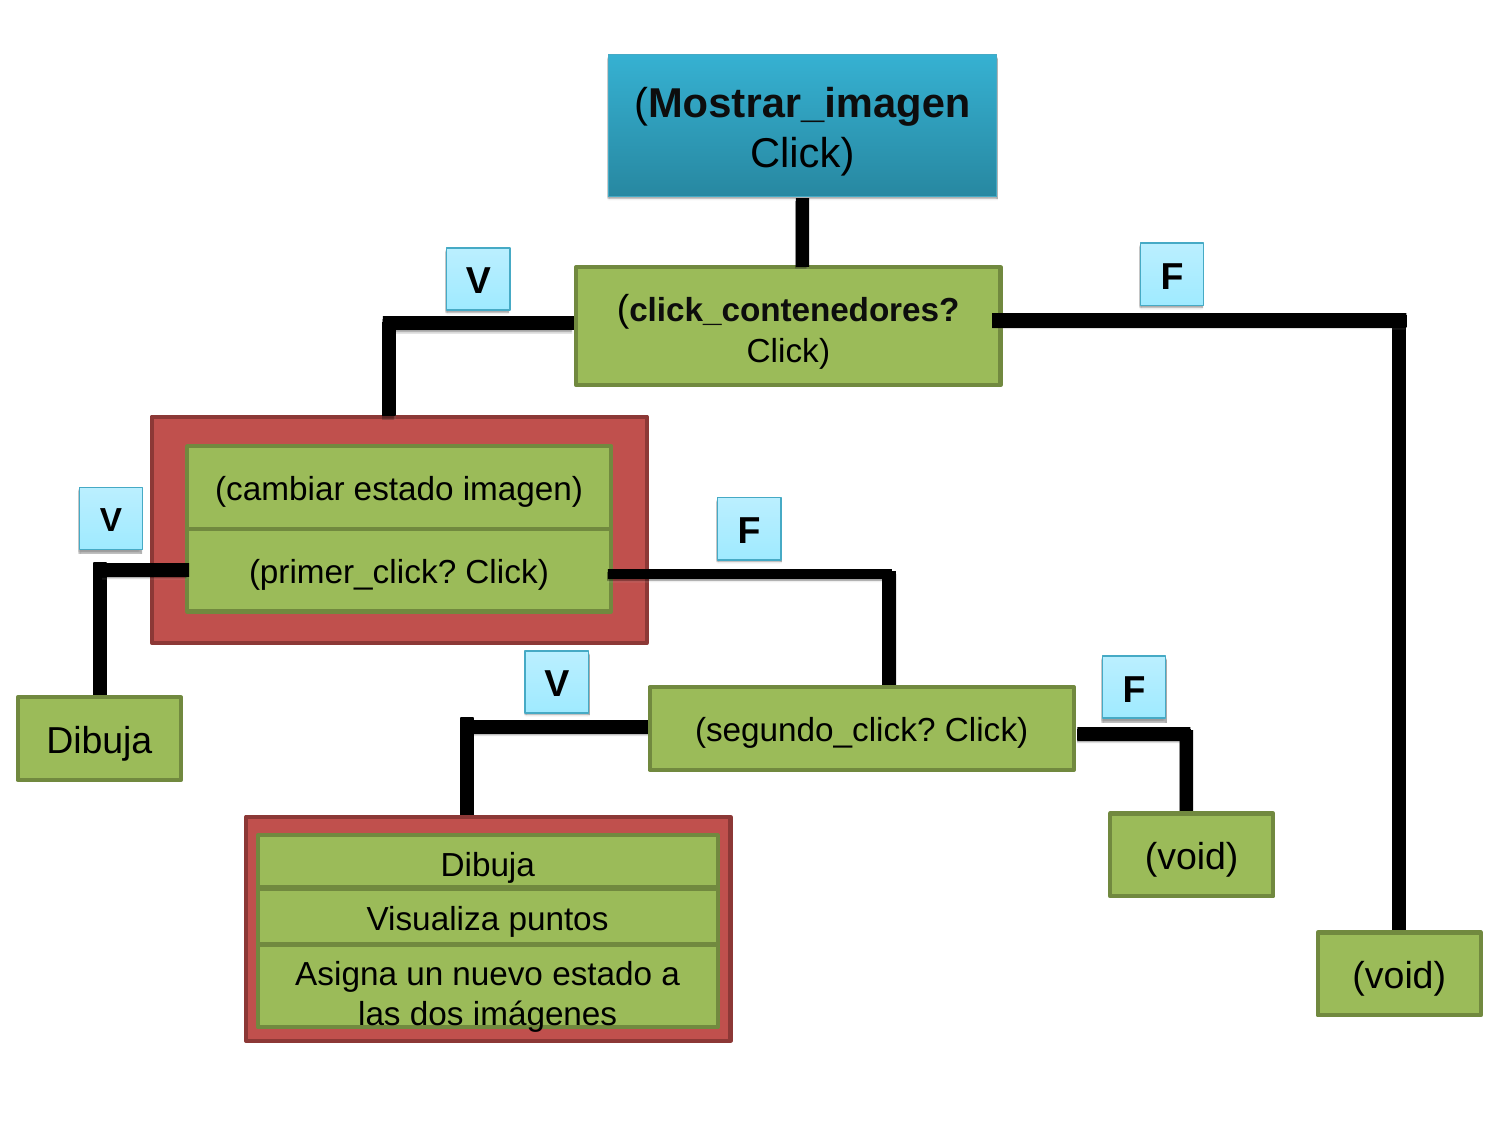

(Mostrar_imagen
Click)
F
V
(click_contenedores? Click)
(cambiar estado imagen)
V
F
(primer_click? Click)
V
F
(segundo_click? Click)
Dibuja
(void)
Dibuja
Visualiza puntos
(void)
Asigna un nuevo estado a las dos imágenes